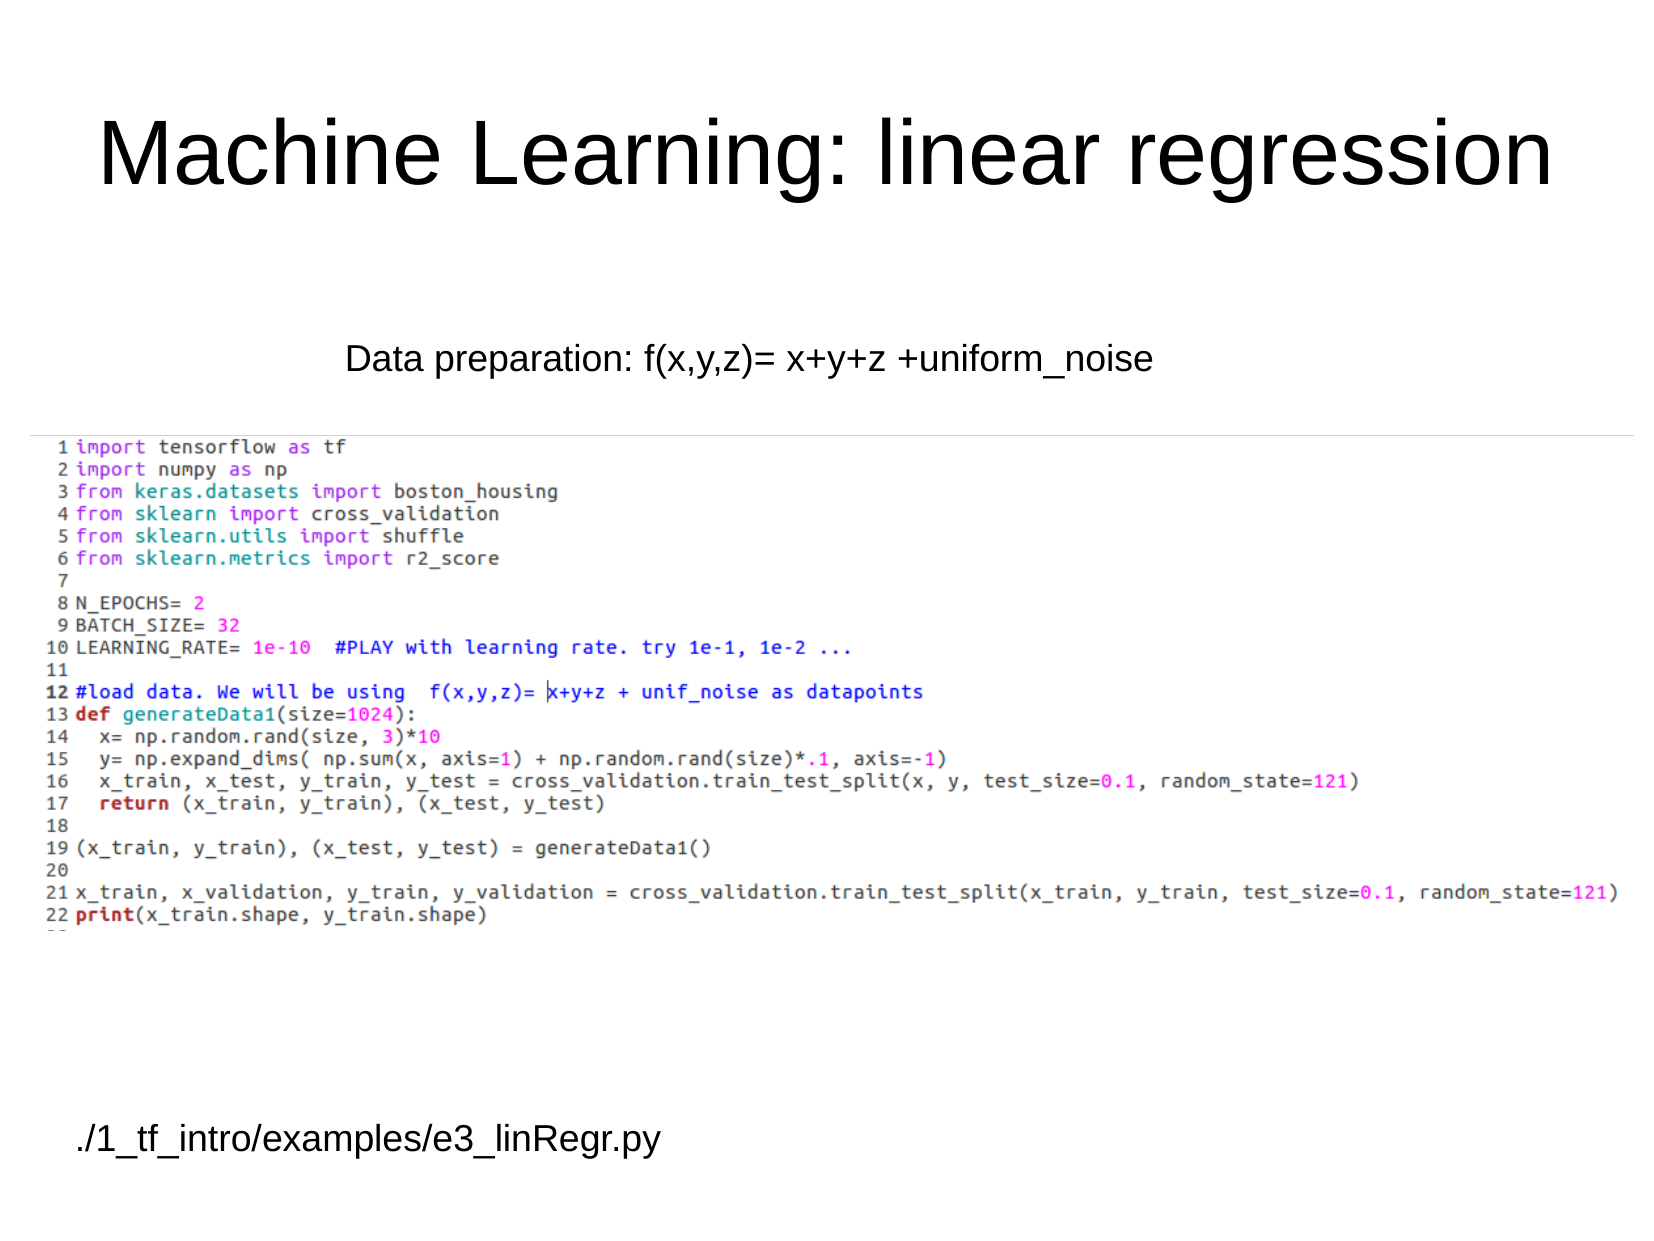

# Machine Learning: linear regression
Data preparation: f(x,y,z)= x+y+z +uniform_noise
./1_tf_intro/examples/e3_linRegr.py